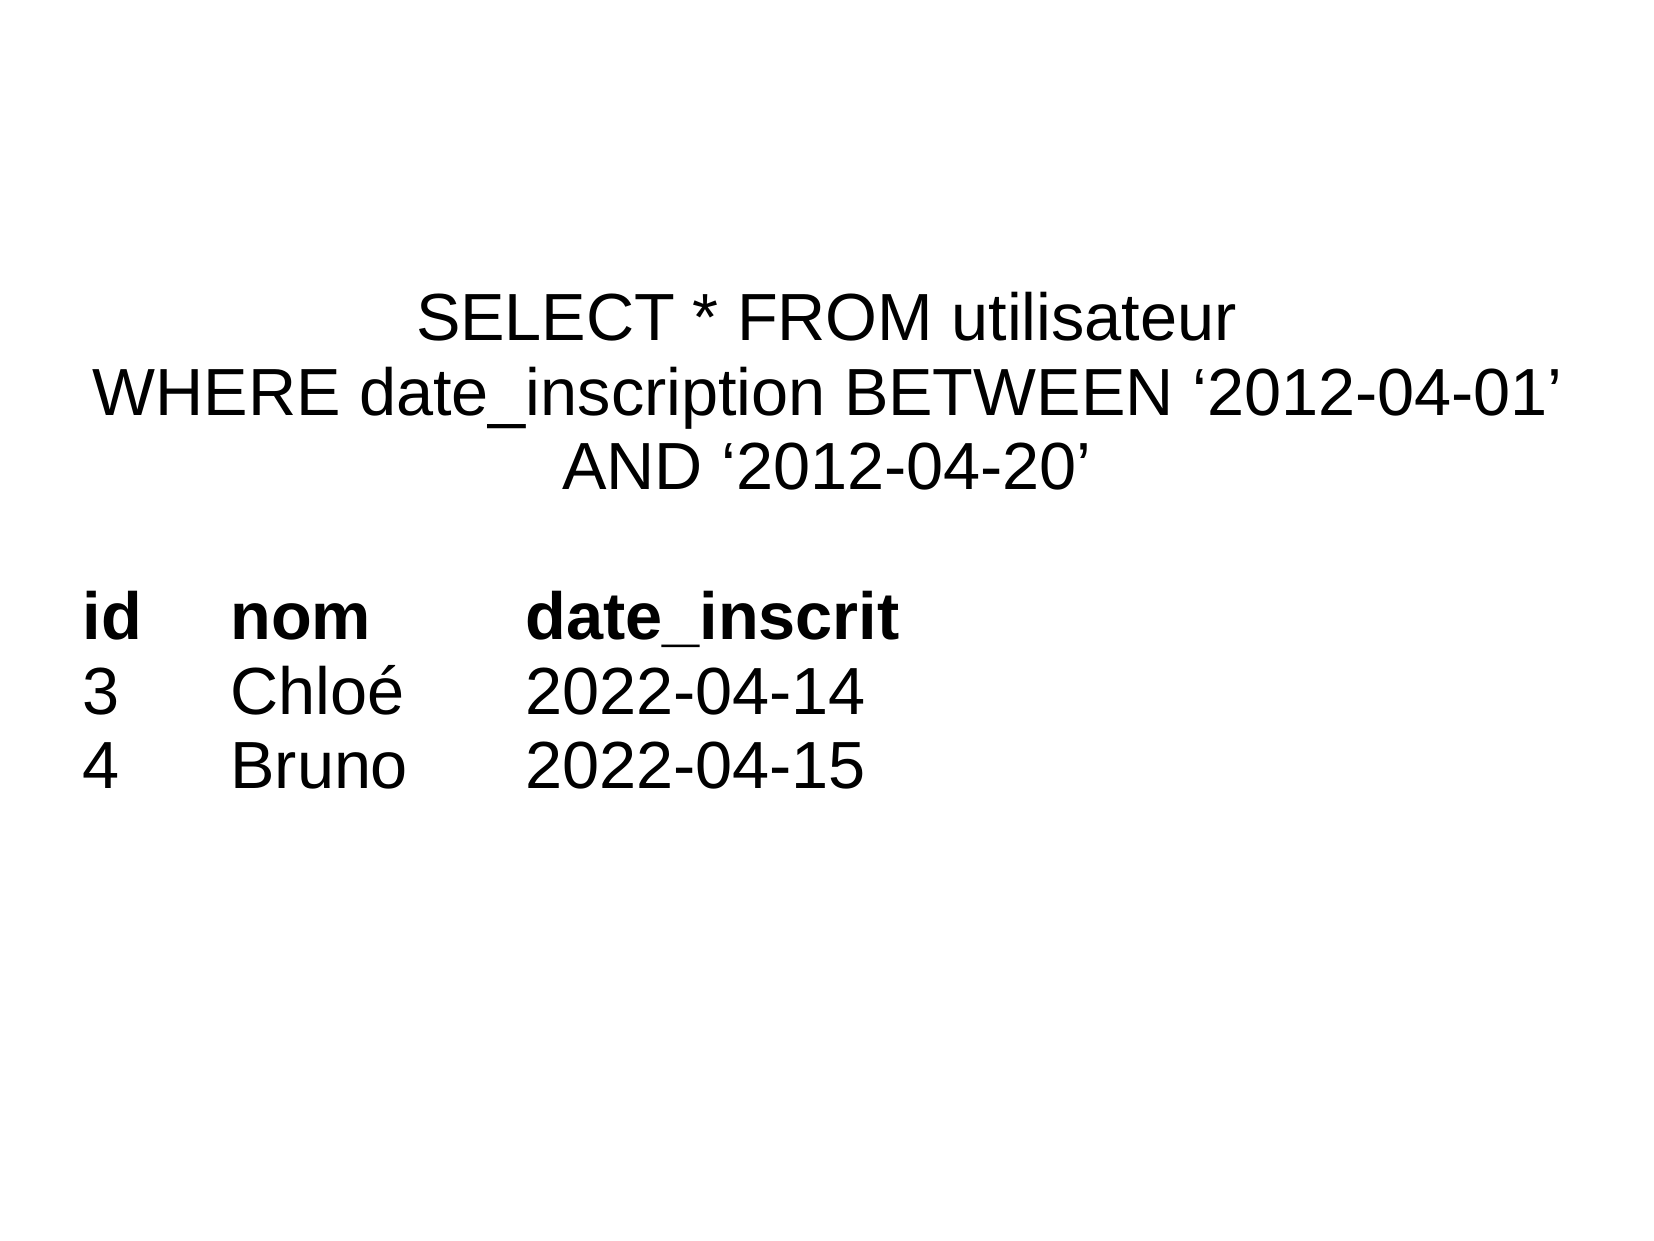

# SELECT * FROM utilisateur
WHERE date_inscription BETWEEN ‘2012-04-01’ AND ‘2012-04-20’
id		nom			date_inscrit
3		Chloé		2022-04-14
4		Bruno		2022-04-15